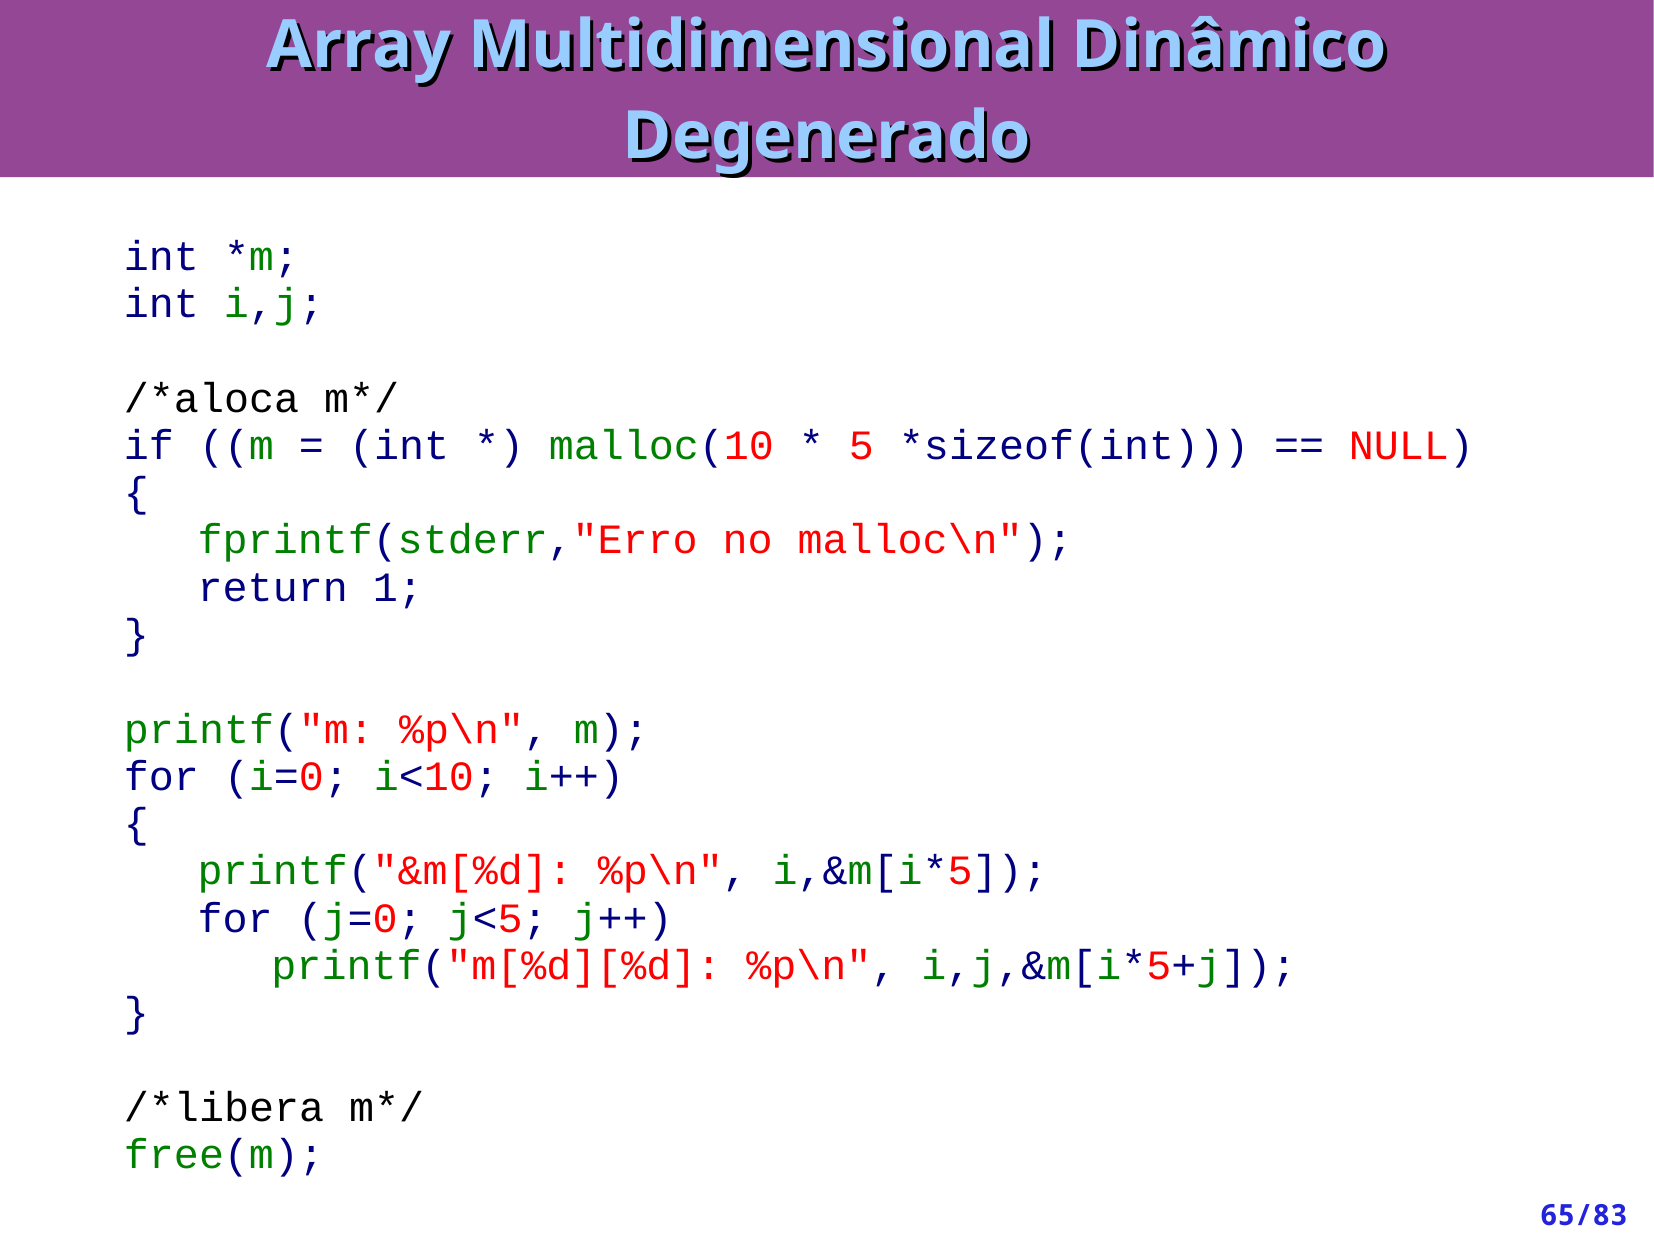

# Array Multidimensional Dinâmico Degenerado
	int *m;
	int i,j;
	/*aloca m*/
	if ((m = (int *) malloc(10 * 5 *sizeof(int))) == NULL)
	{
		fprintf(stderr,"Erro no malloc\n");
		return 1;
	}
	printf("m: %p\n", m);
	for (i=0; i<10; i++)
	{
		printf("&m[%d]: %p\n", i,&m[i*5]);
		for (j=0; j<5; j++)
			printf("m[%d][%d]: %p\n", i,j,&m[i*5+j]);
	}
	/*libera m*/
	free(m);
65